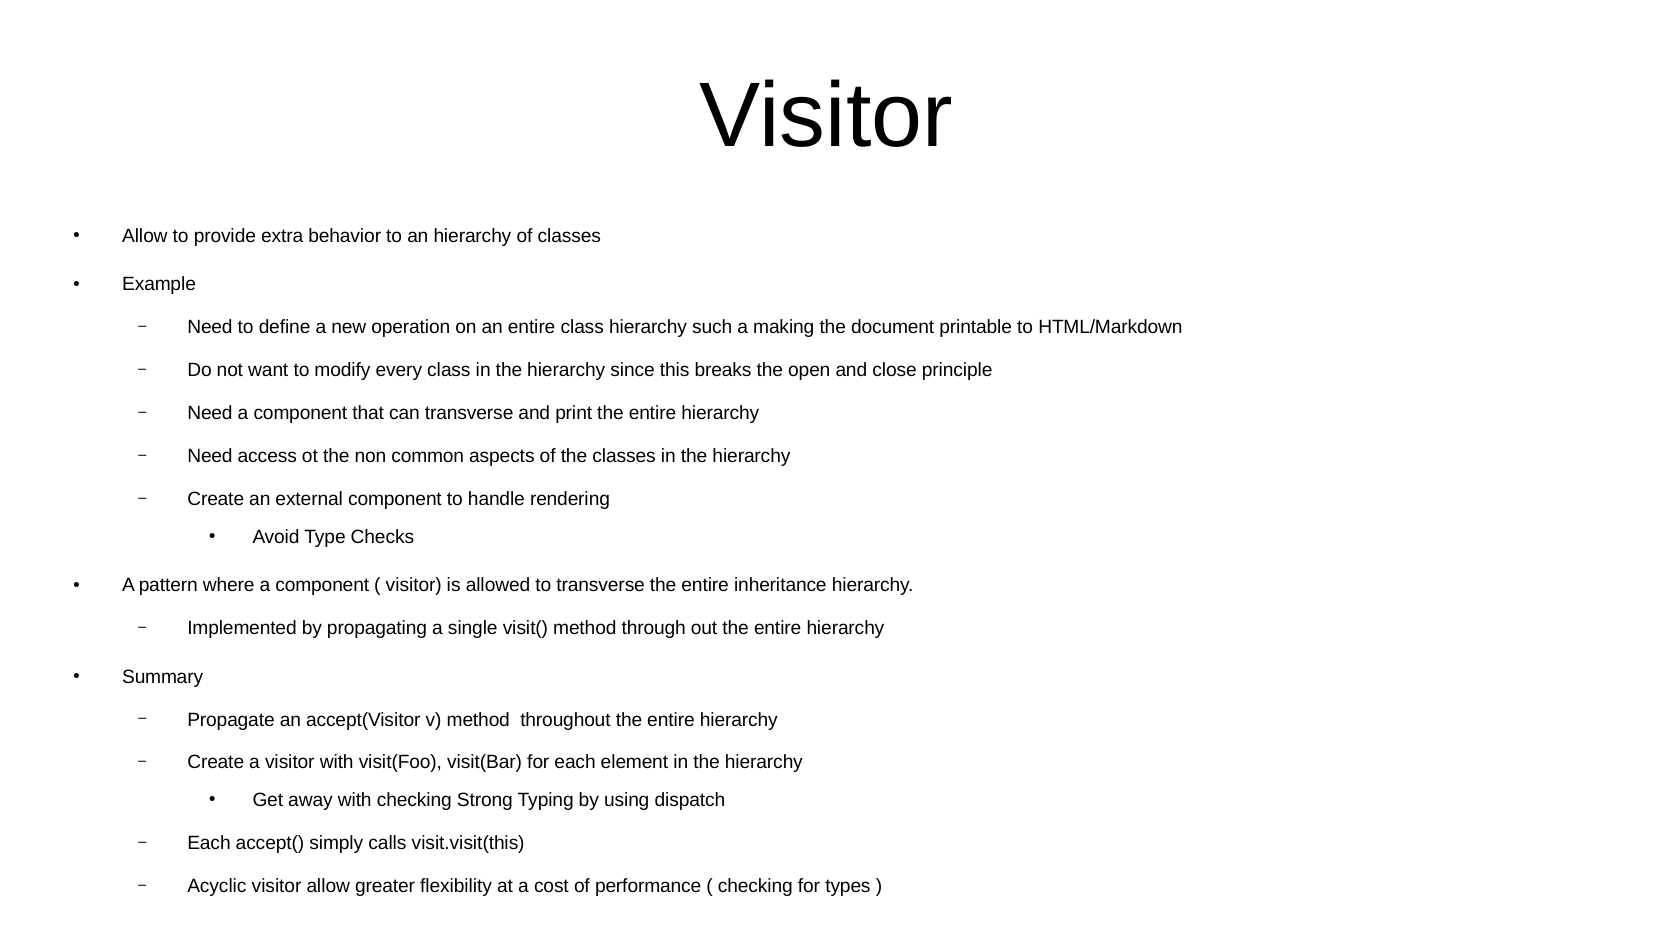

# Visitor
Allow to provide extra behavior to an hierarchy of classes
Example
Need to define a new operation on an entire class hierarchy such a making the document printable to HTML/Markdown
Do not want to modify every class in the hierarchy since this breaks the open and close principle
Need a component that can transverse and print the entire hierarchy
Need access ot the non common aspects of the classes in the hierarchy
Create an external component to handle rendering
Avoid Type Checks
A pattern where a component ( visitor) is allowed to transverse the entire inheritance hierarchy.
Implemented by propagating a single visit() method through out the entire hierarchy
Summary
Propagate an accept(Visitor v) method throughout the entire hierarchy
Create a visitor with visit(Foo), visit(Bar) for each element in the hierarchy
Get away with checking Strong Typing by using dispatch
Each accept() simply calls visit.visit(this)
Acyclic visitor allow greater flexibility at a cost of performance ( checking for types )